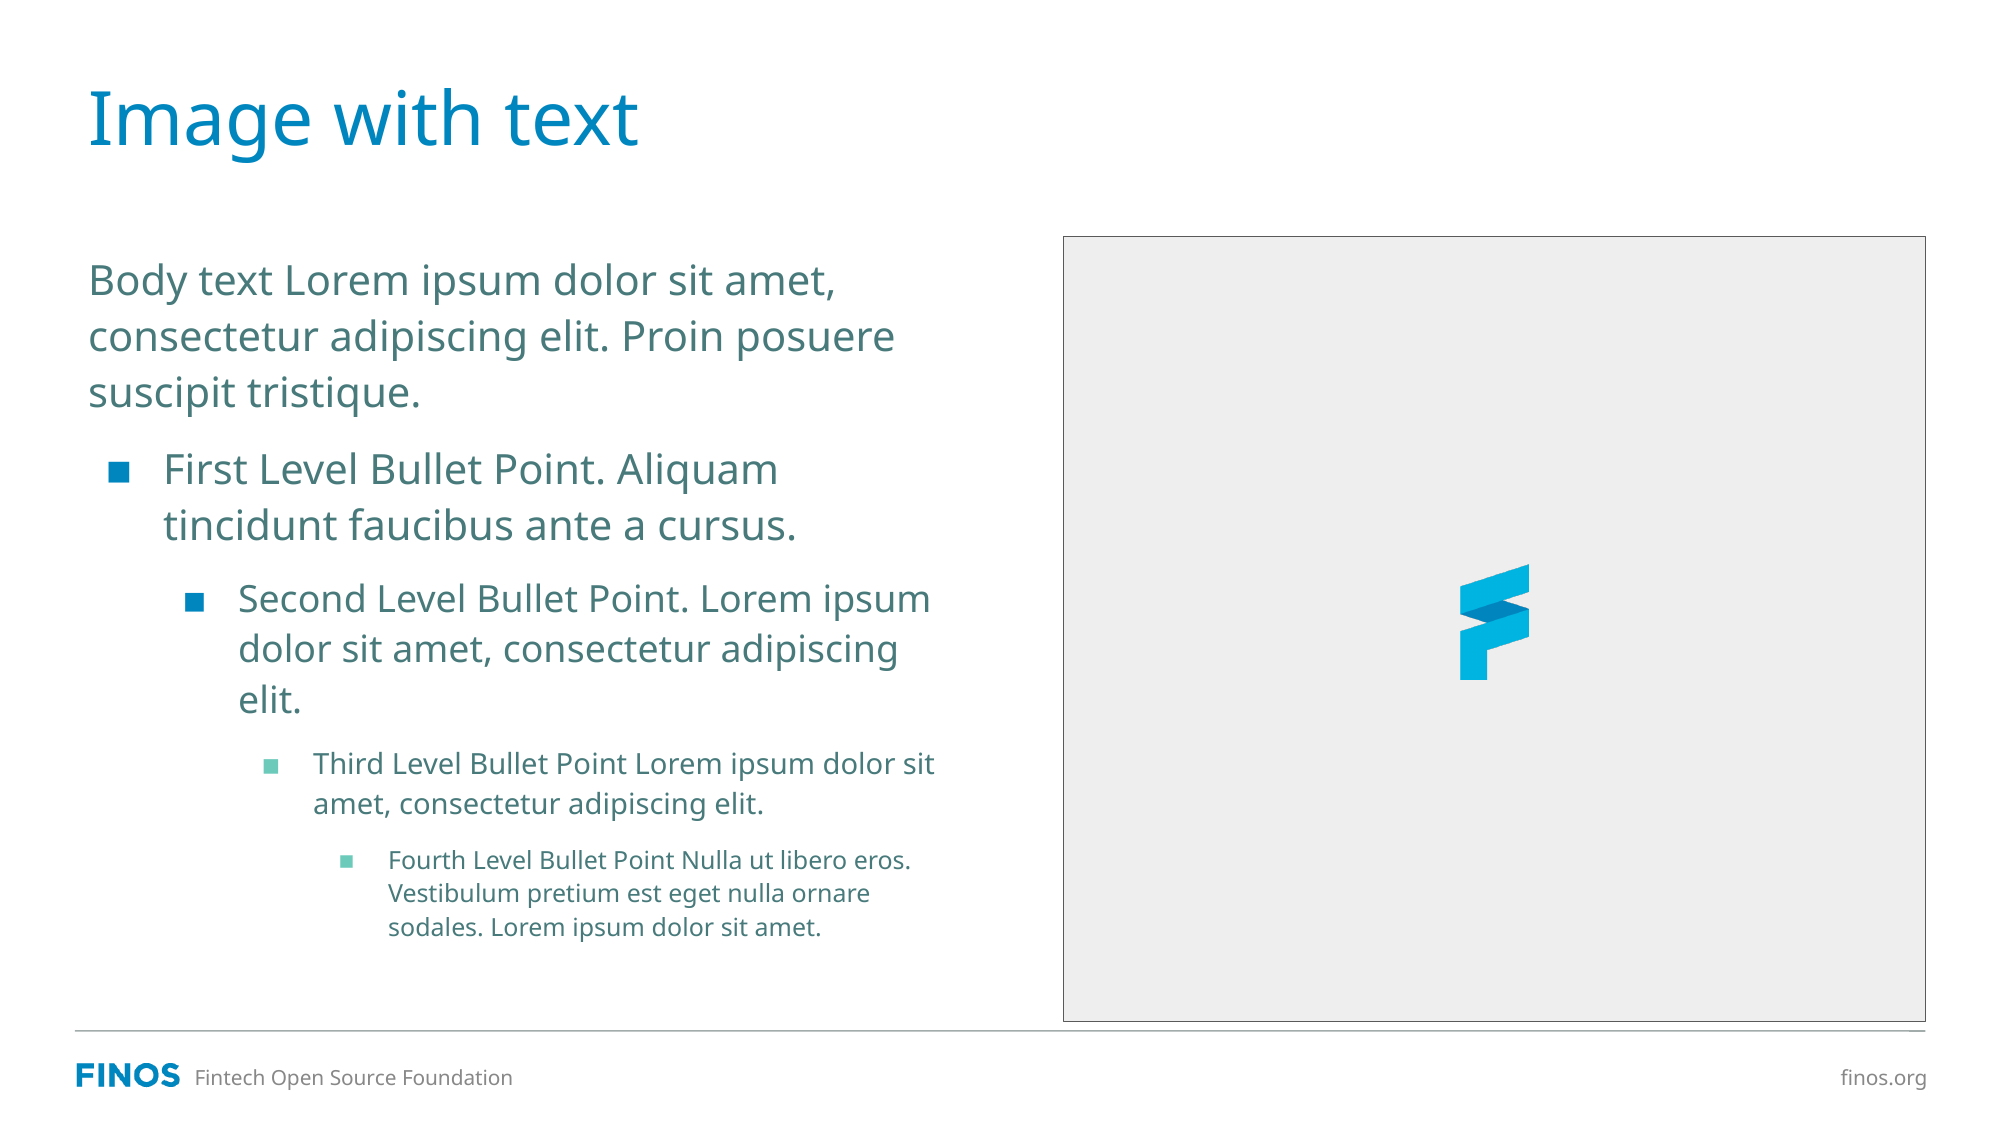

# Image with text
Body text Lorem ipsum dolor sit amet, consectetur adipiscing elit. Proin posuere suscipit tristique.
First Level Bullet Point. Aliquam tincidunt faucibus ante a cursus.
Second Level Bullet Point. Lorem ipsum dolor sit amet, consectetur adipiscing elit.
Third Level Bullet Point Lorem ipsum dolor sit amet, consectetur adipiscing elit.
Fourth Level Bullet Point Nulla ut libero eros. Vestibulum pretium est eget nulla ornare sodales. Lorem ipsum dolor sit amet.